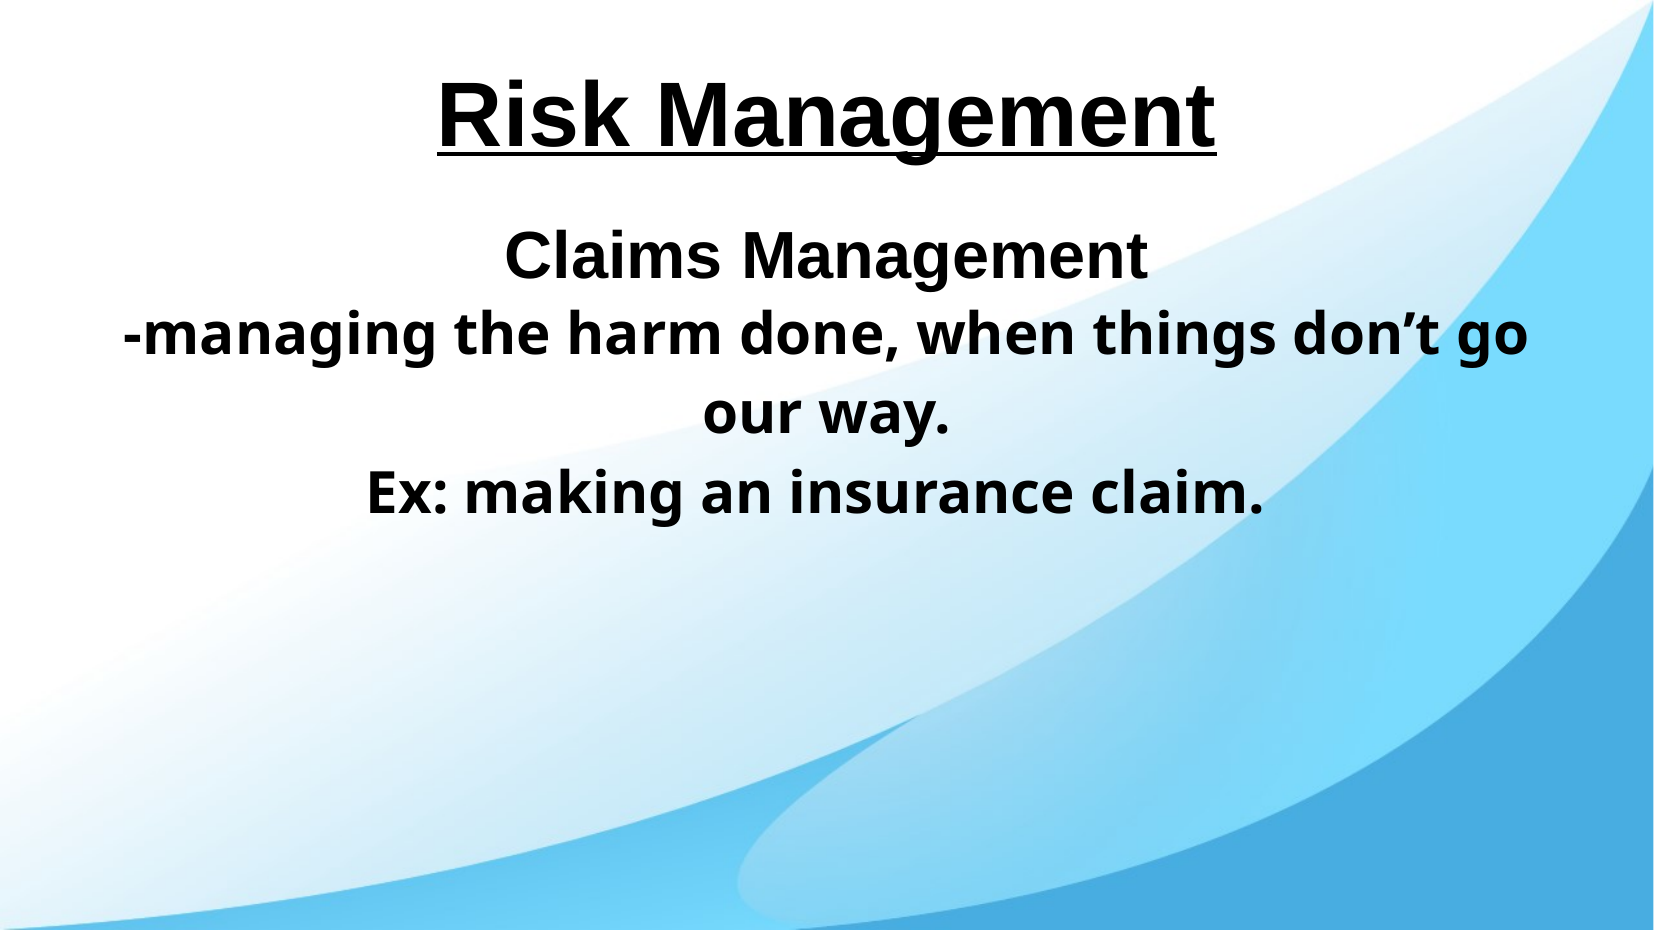

# Risk Management
Claims Management
-managing the harm done, when things don’t go our way.
Ex: making an insurance claim.